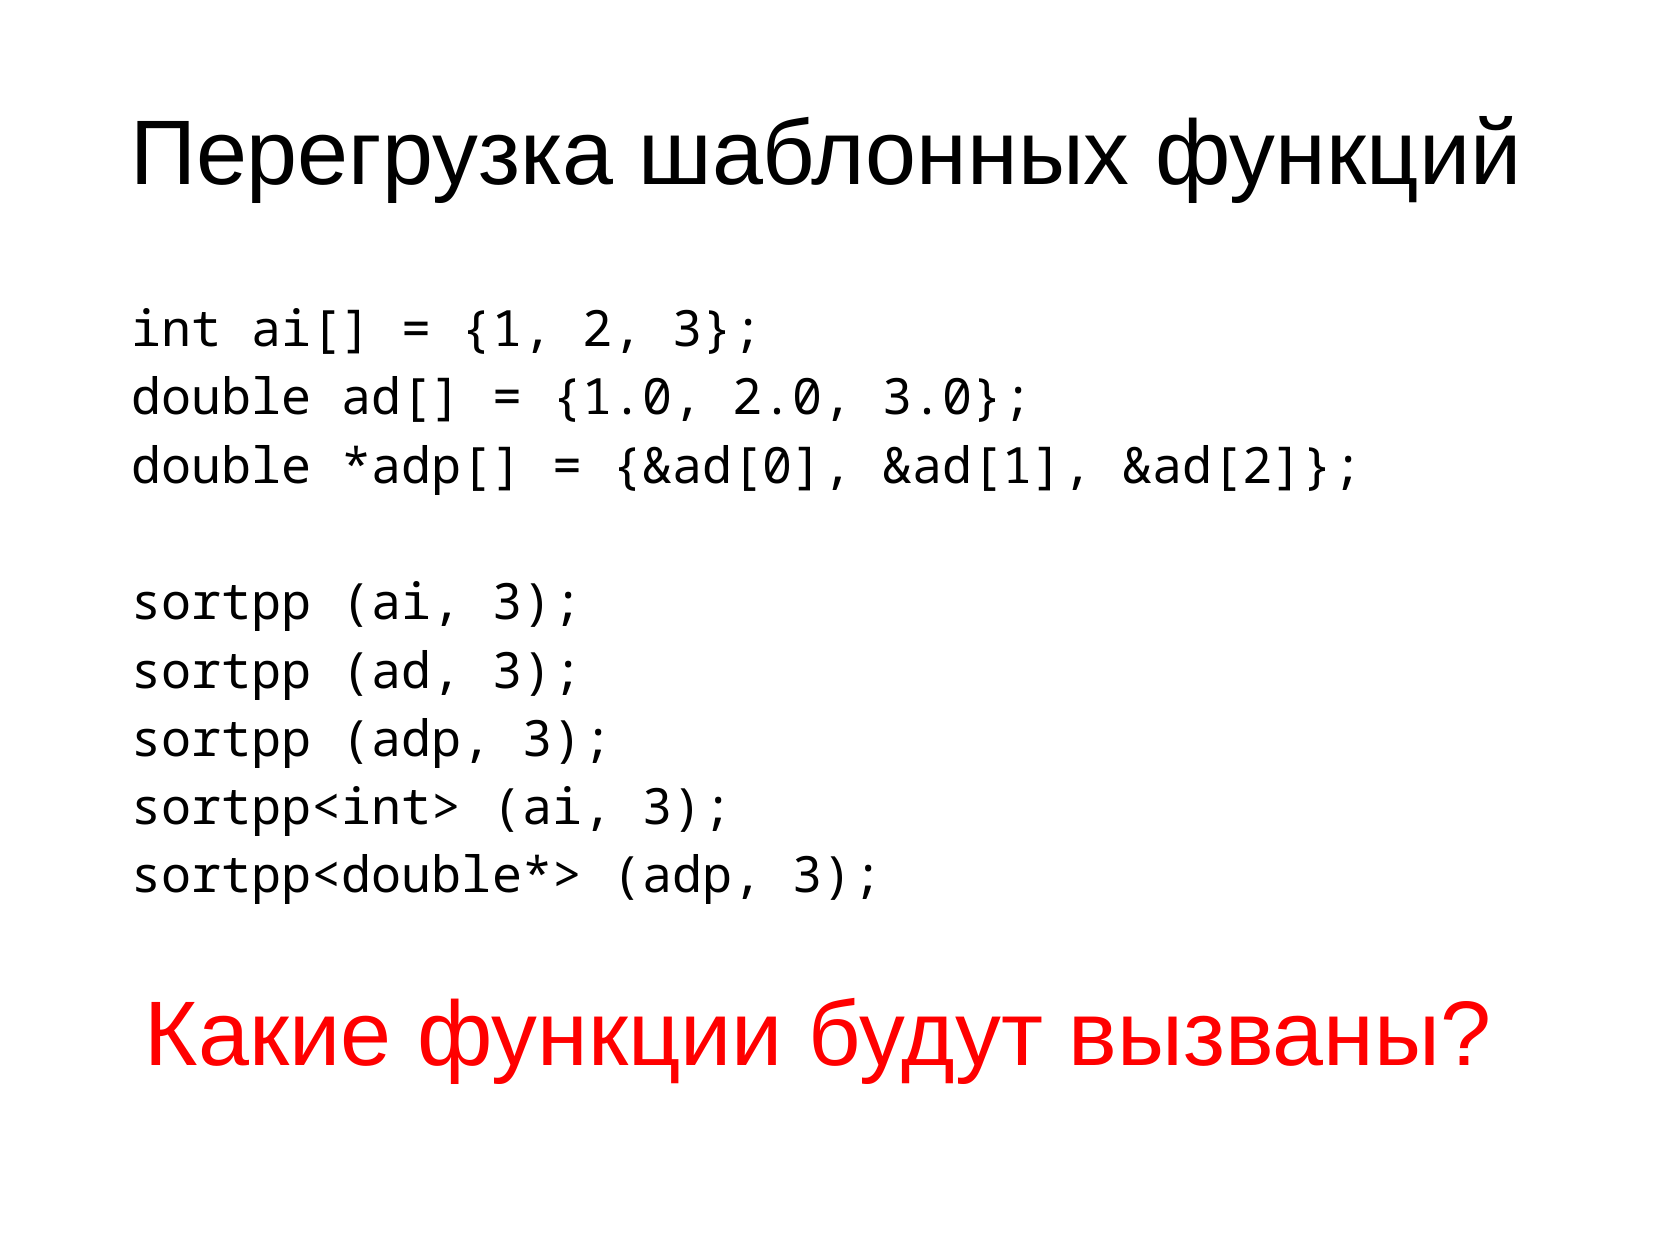

# Перегрузка шаблонных функций
 int ai[] = {1, 2, 3};
 double ad[] = {1.0, 2.0, 3.0};
 double *adp[] = {&ad[0], &ad[1], &ad[2]};
 sortpp (ai, 3);
 sortpp (ad, 3);
 sortpp (adp, 3);
 sortpp<int> (ai, 3);
 sortpp<double*> (adp, 3);
Какие функции будут вызваны?